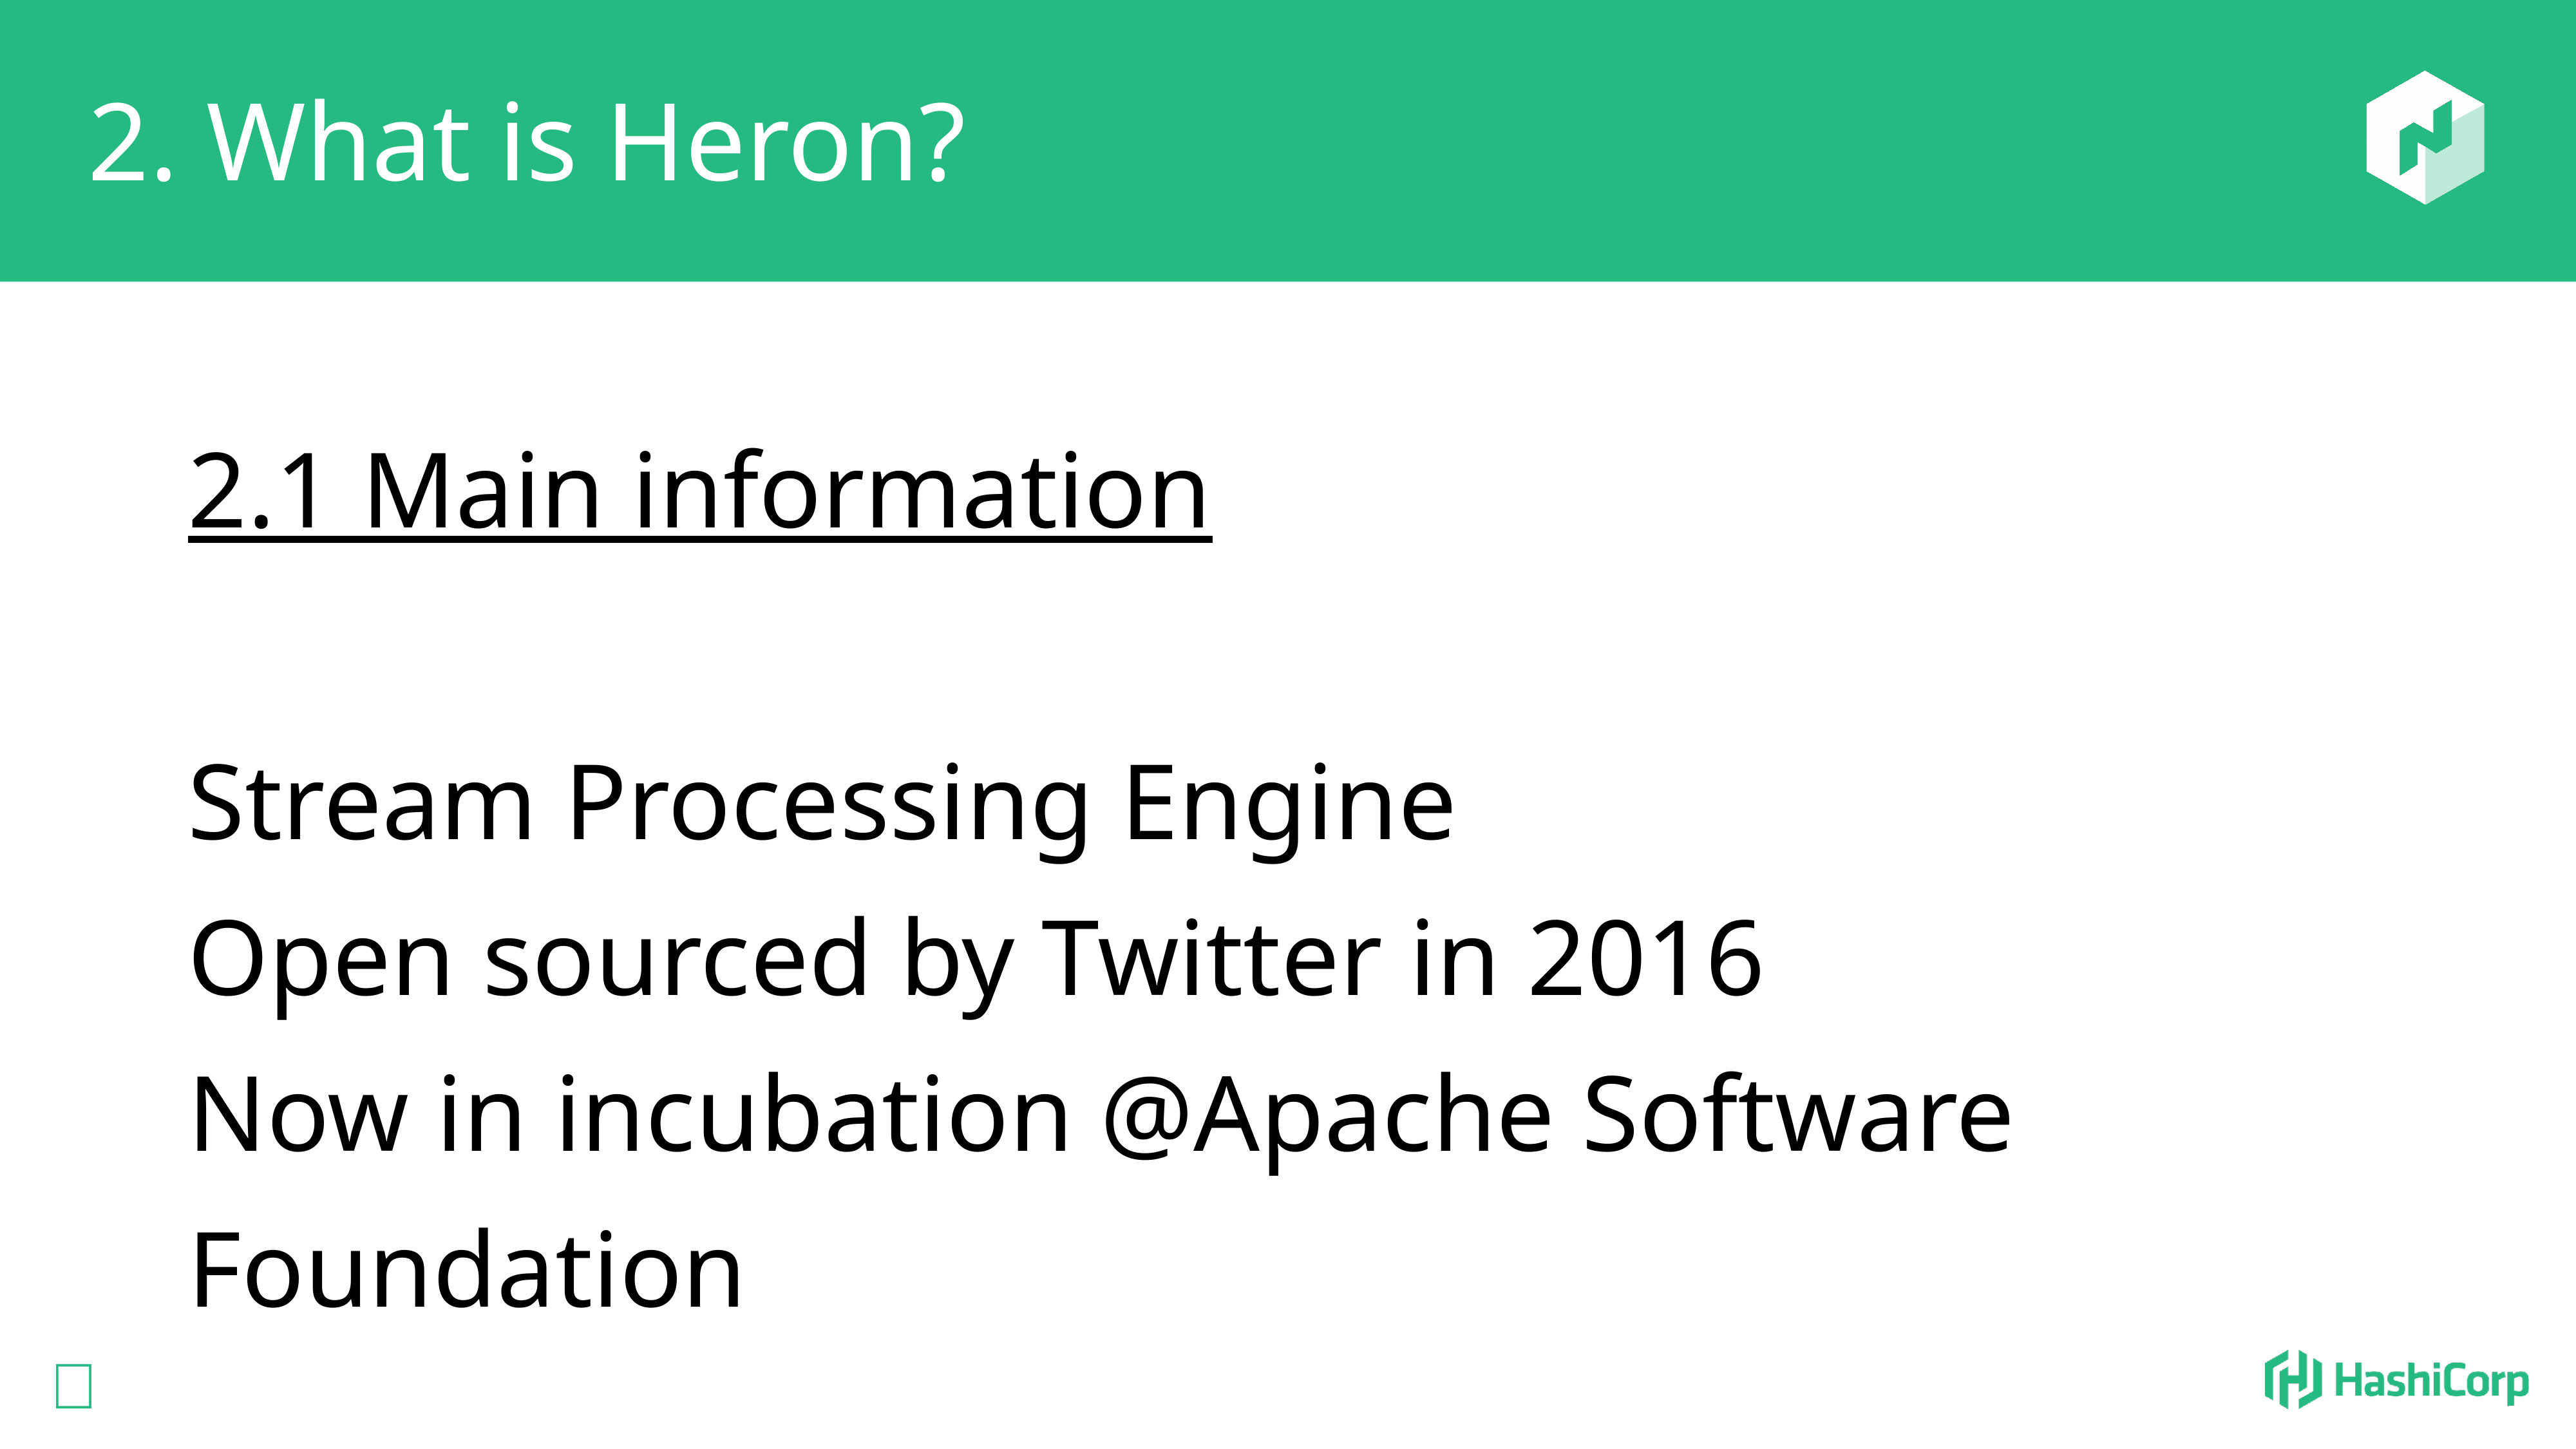

# 2. What is Heron?
2.1 Main information
Stream Processing Engine
Open sourced by Twitter in 2016
Now in incubation @Apache Software Foundation